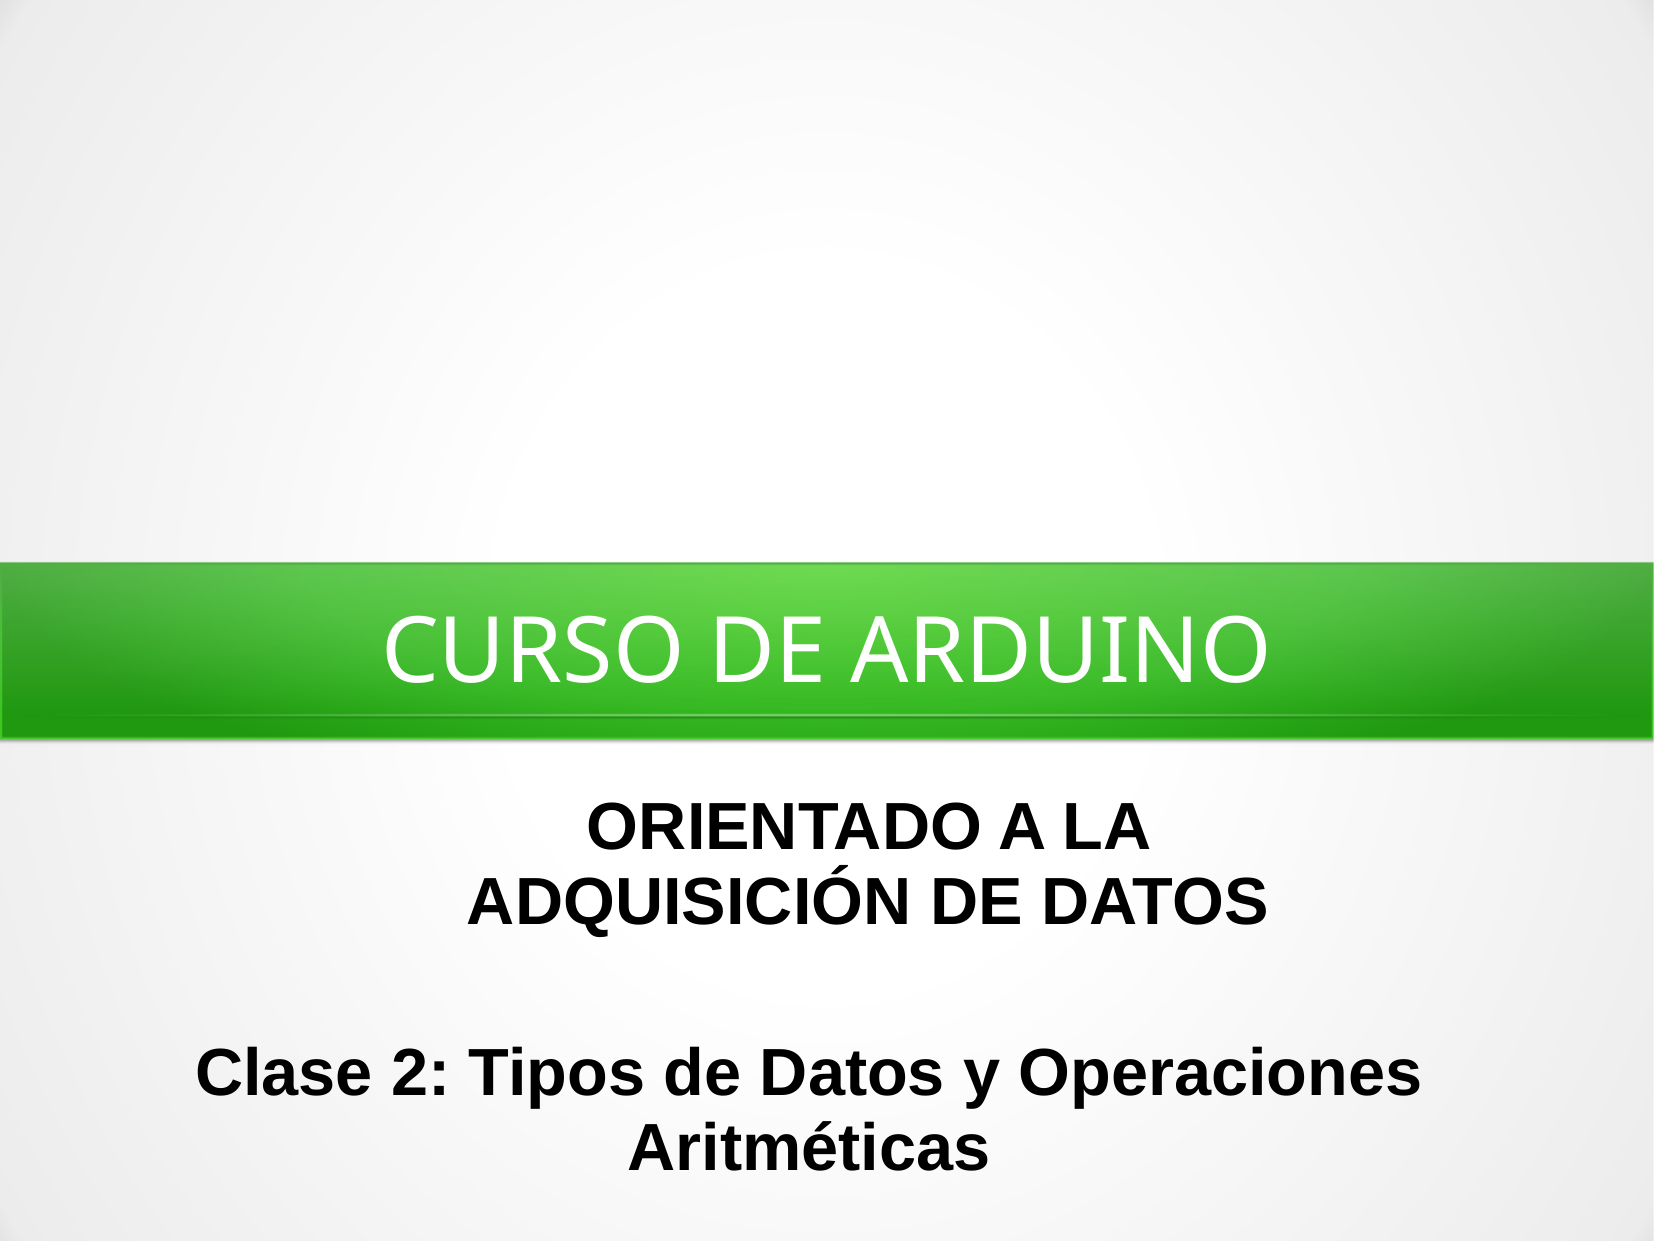

# CURSO DE ARDUINO
ORIENTADO A LA ADQUISICIÓN DE DATOS
Clase 2: Tipos de Datos y Operaciones Aritméticas